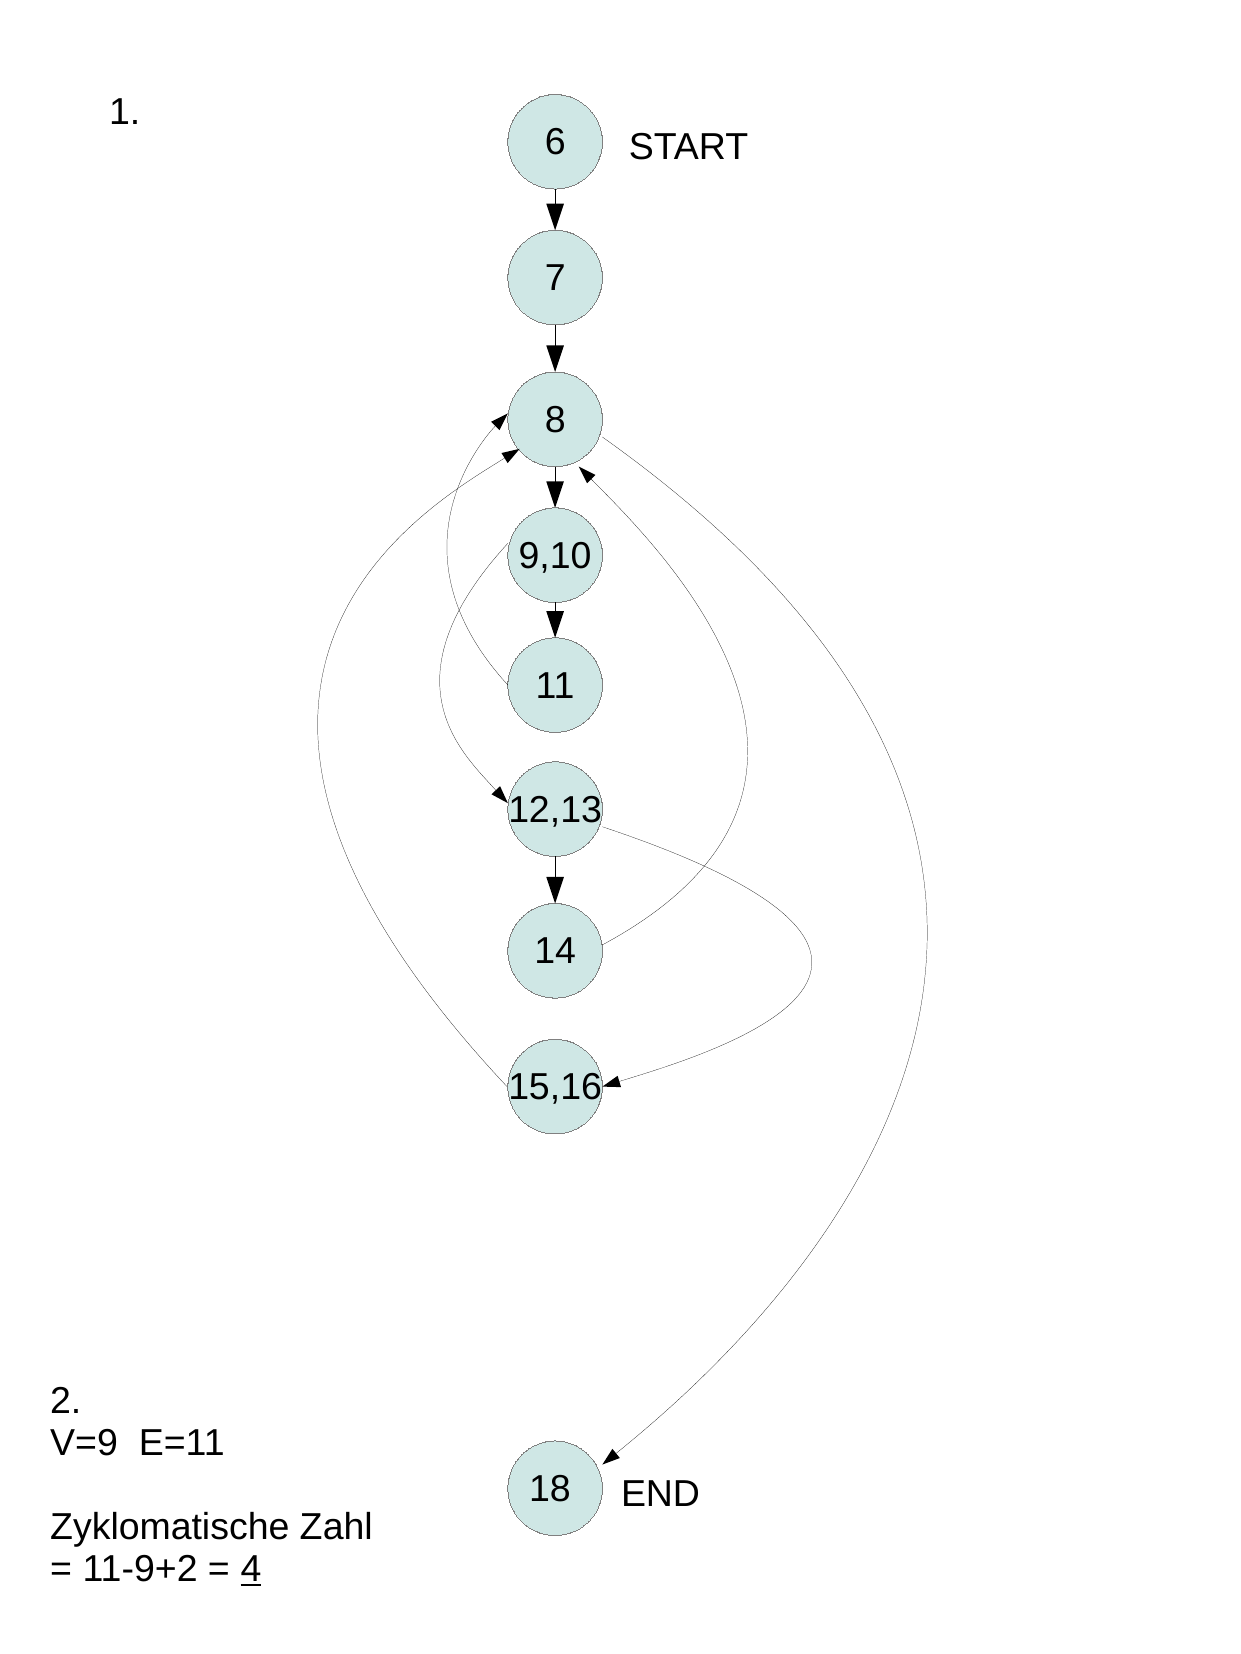

1.
6
START
7
8
9
9,10
11
12,13
14
15,16
2.
V=9 E=11
Zyklomatische Zahl
= 11-9+2 = 4
18
END